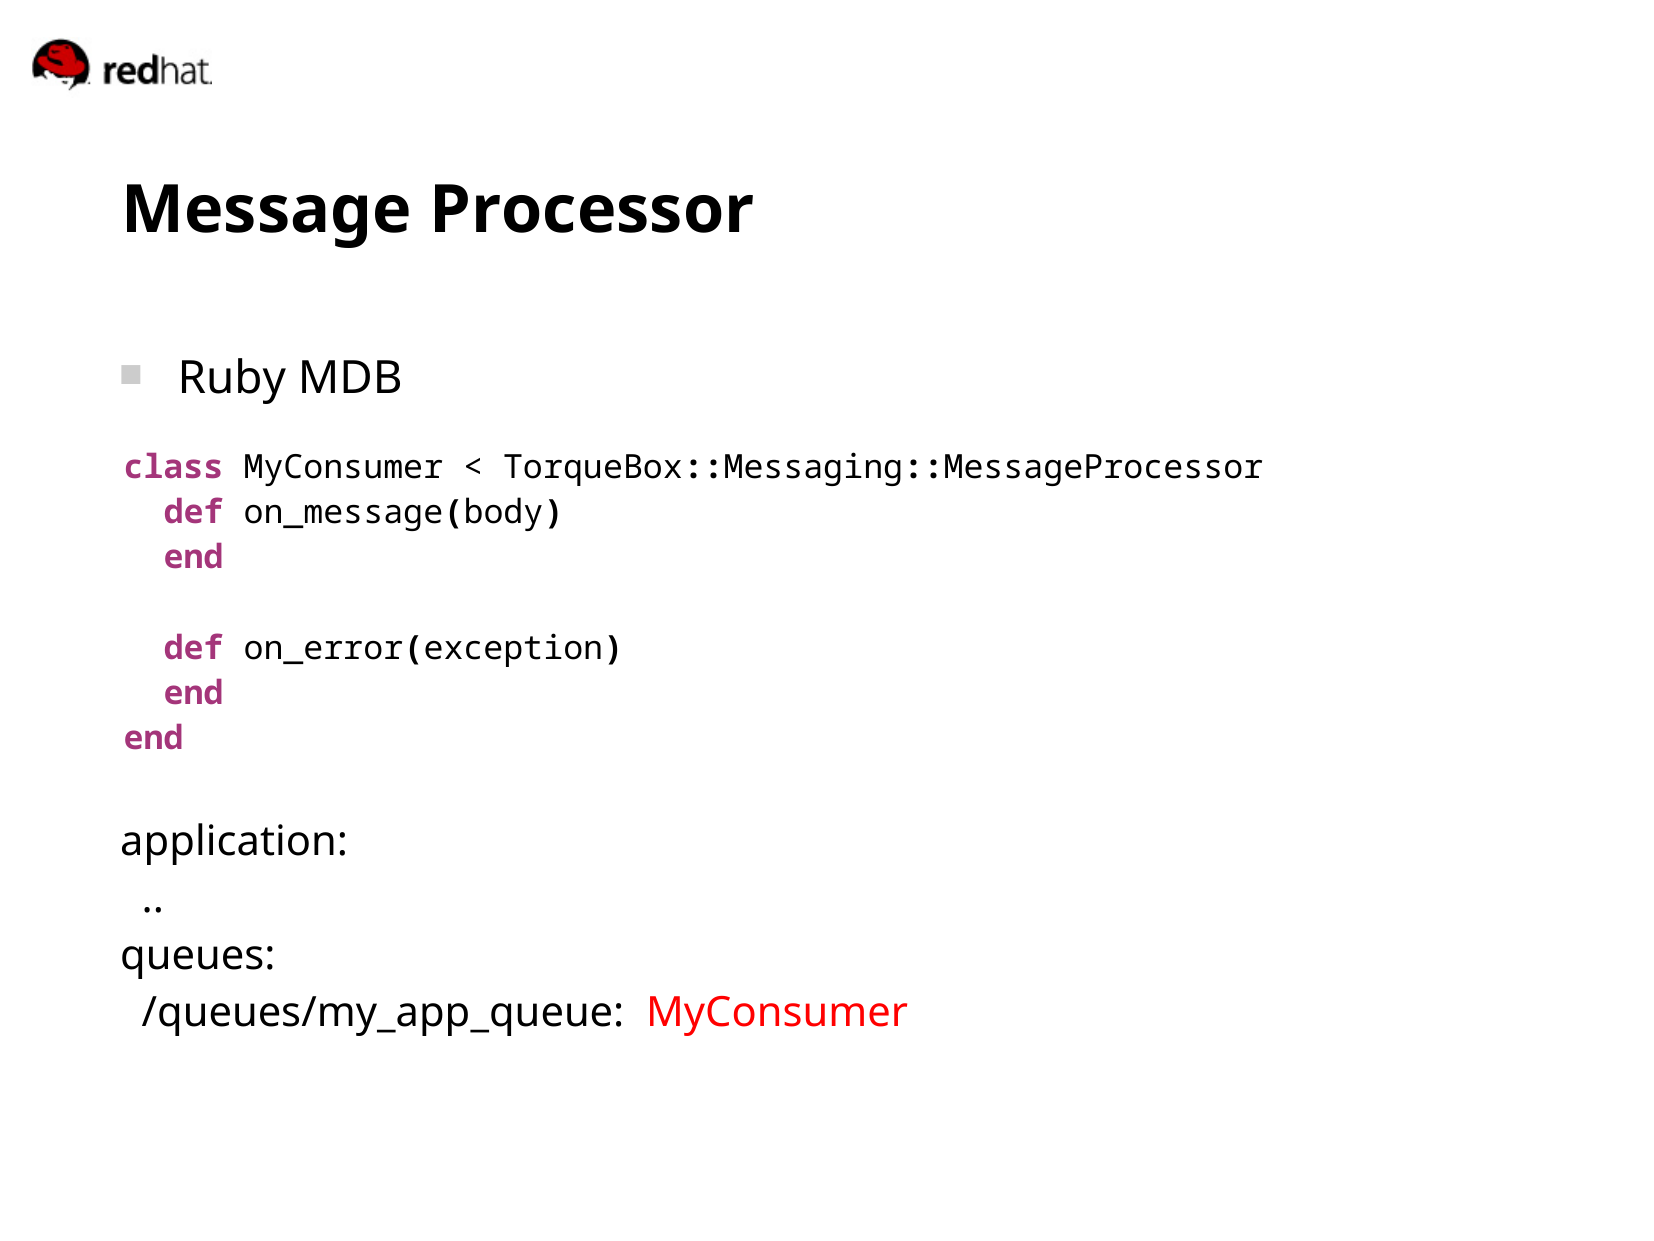

# Message Processor
Ruby MDB
class MyConsumer < TorqueBox::Messaging::MessageProcessor
 def on_message(body)
 end
 def on_error(exception)
 end
end
application:
 ..
queues:
 /queues/my_app_queue: MyConsumer